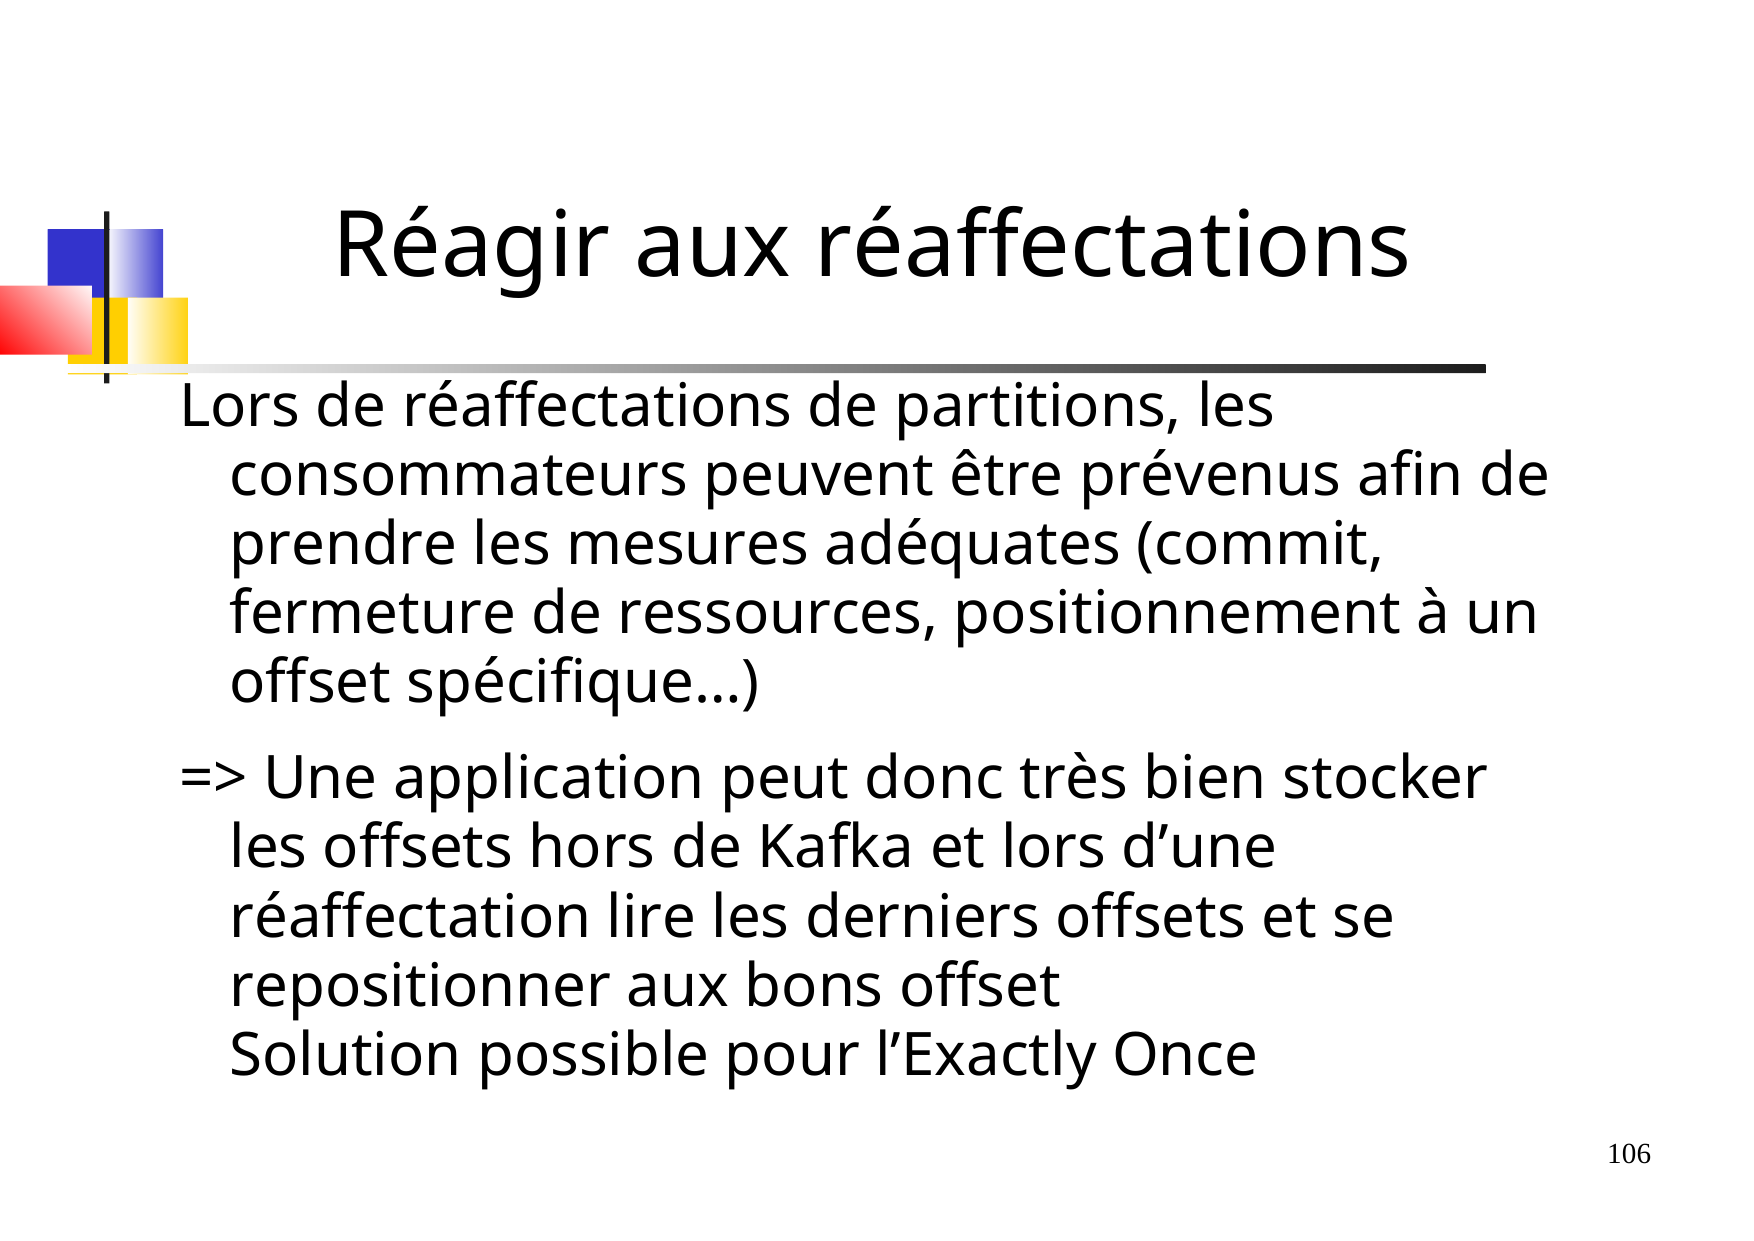

# Réagir aux réaffectations
Lors de réaffectations de partitions, les consommateurs peuvent être prévenus afin de prendre les mesures adéquates (commit, fermeture de ressources, positionnement à un offset spécifique…)
=> Une application peut donc très bien stocker les offsets hors de Kafka et lors d’une réaffectation lire les derniers offsets et se repositionner aux bons offset
Solution possible pour l’Exactly Once